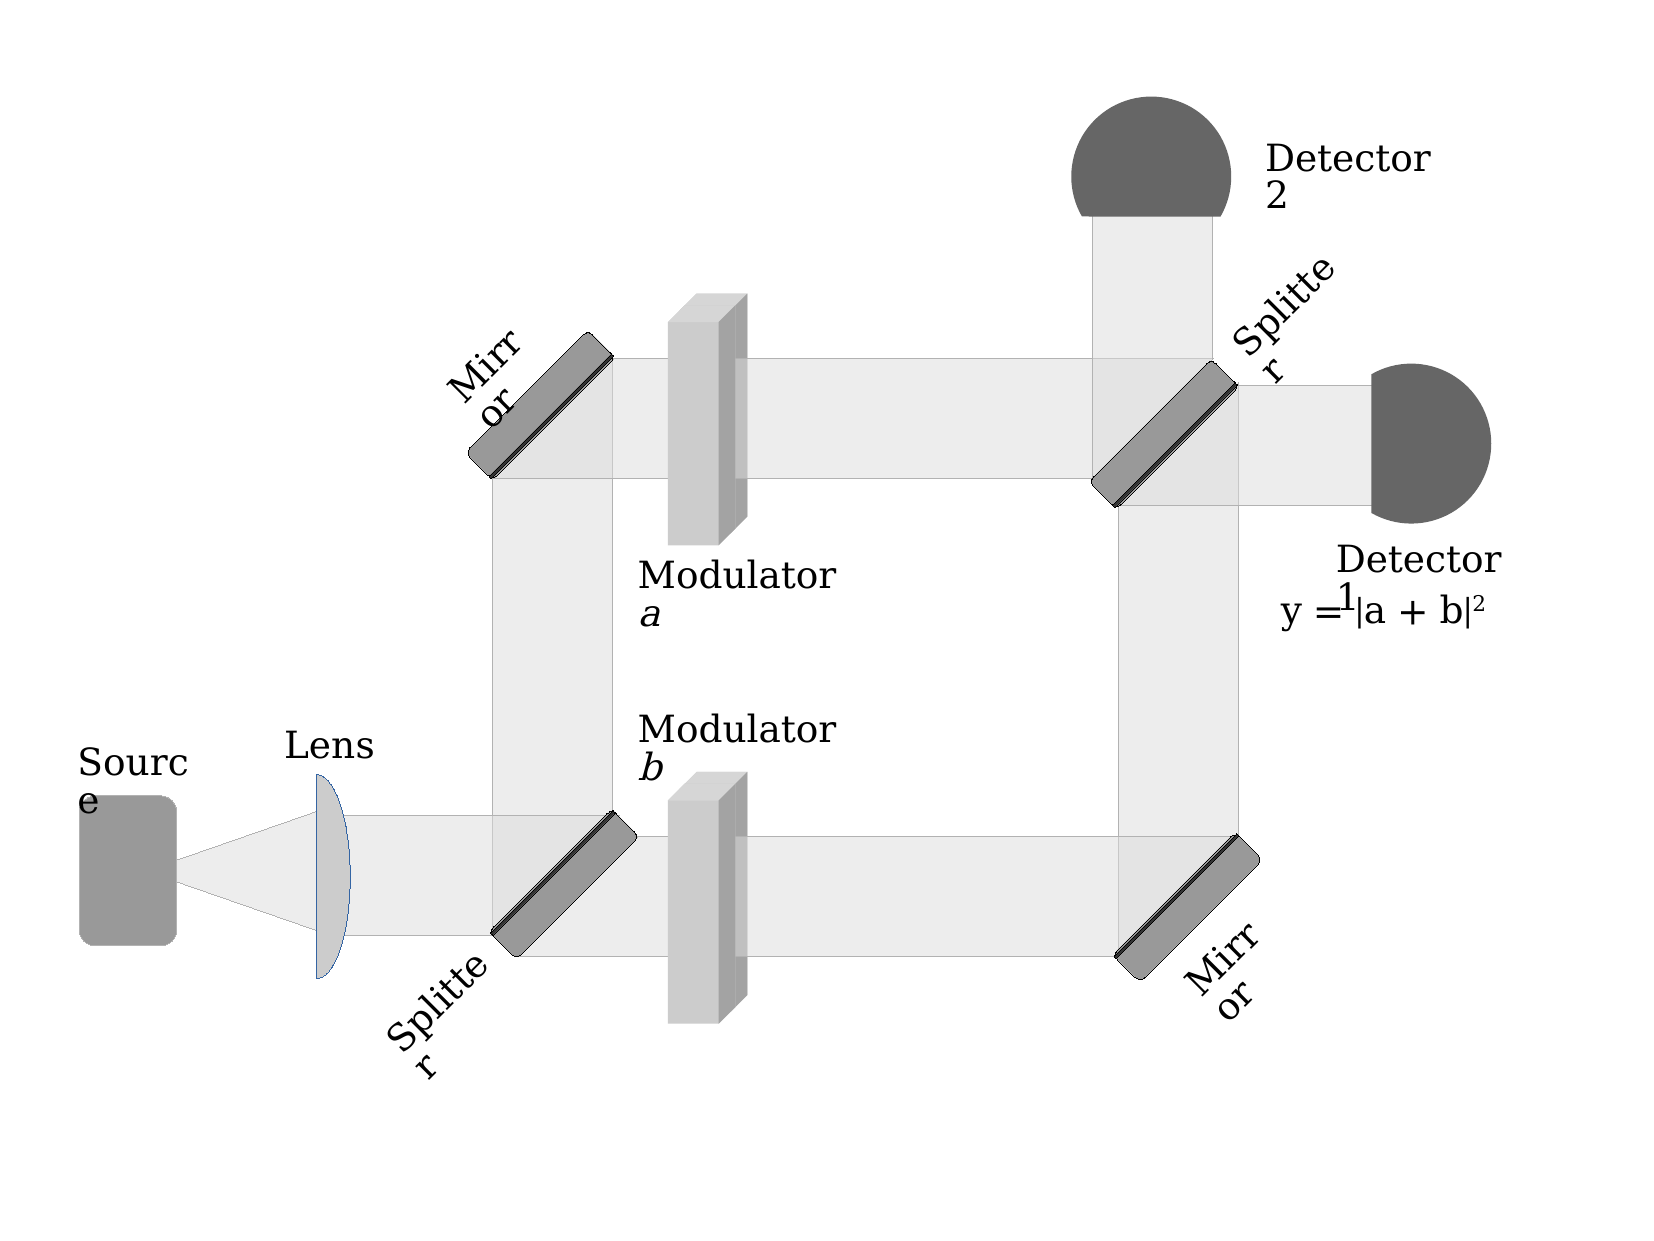

Detector 2
Splitter
Mirror
Detector 1
Modulator a
y = |a + b|2
Modulator b
Lens
Source
Mirror
Splitter